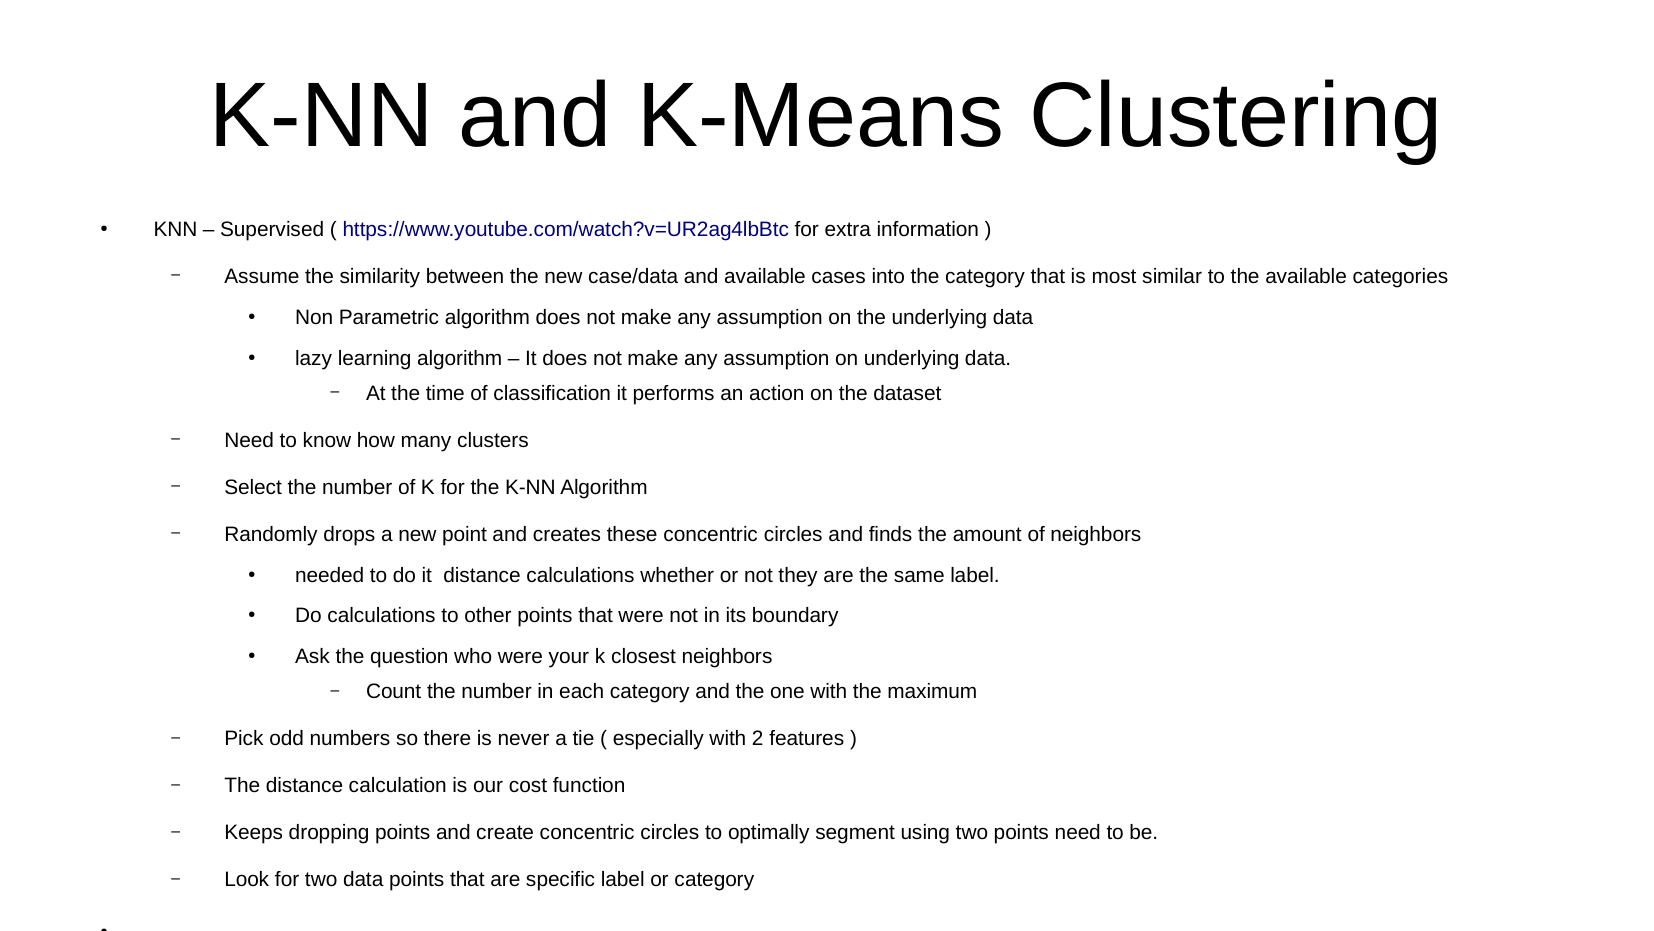

# K-NN and K-Means Clustering
KNN – Supervised ( https://www.youtube.com/watch?v=UR2ag4lbBtc for extra information )
Assume the similarity between the new case/data and available cases into the category that is most similar to the available categories
Non Parametric algorithm does not make any assumption on the underlying data
lazy learning algorithm – It does not make any assumption on underlying data.
At the time of classification it performs an action on the dataset
Need to know how many clusters
Select the number of K for the K-NN Algorithm
Randomly drops a new point and creates these concentric circles and finds the amount of neighbors
needed to do it distance calculations whether or not they are the same label.
Do calculations to other points that were not in its boundary
Ask the question who were your k closest neighbors
Count the number in each category and the one with the maximum
Pick odd numbers so there is never a tie ( especially with 2 features )
The distance calculation is our cost function
Keeps dropping points and create concentric circles to optimally segment using two points need to be.
Look for two data points that are specific label or category